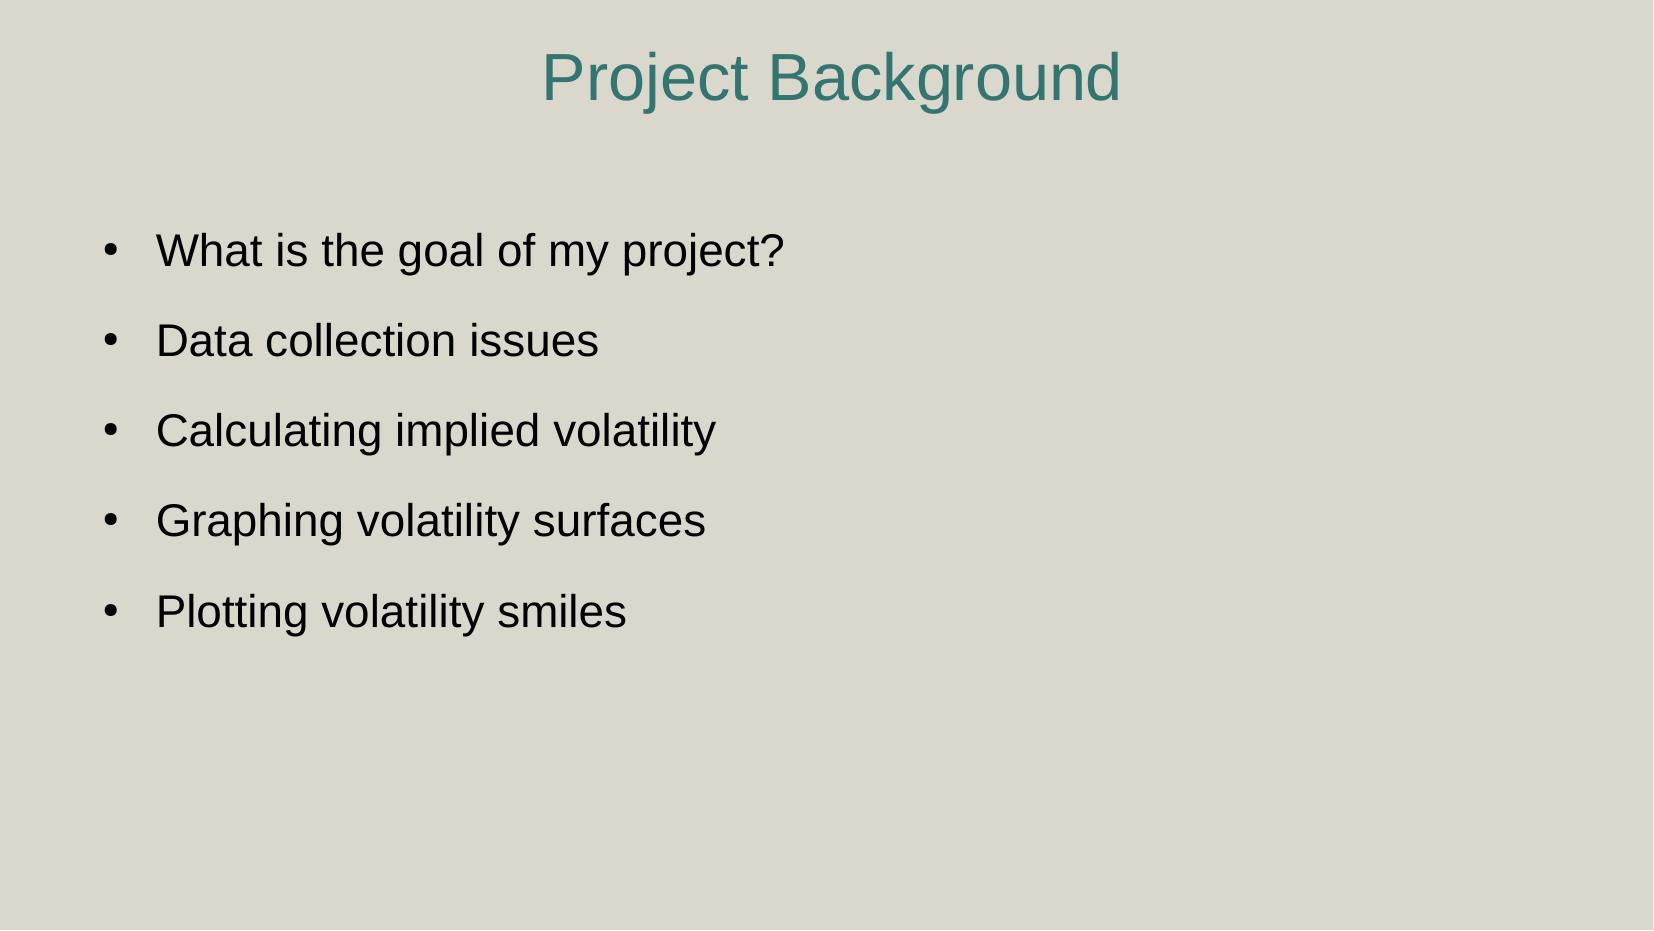

Project Background
What is the goal of my project?
Data collection issues
Calculating implied volatility
Graphing volatility surfaces
Plotting volatility smiles
# Put Options